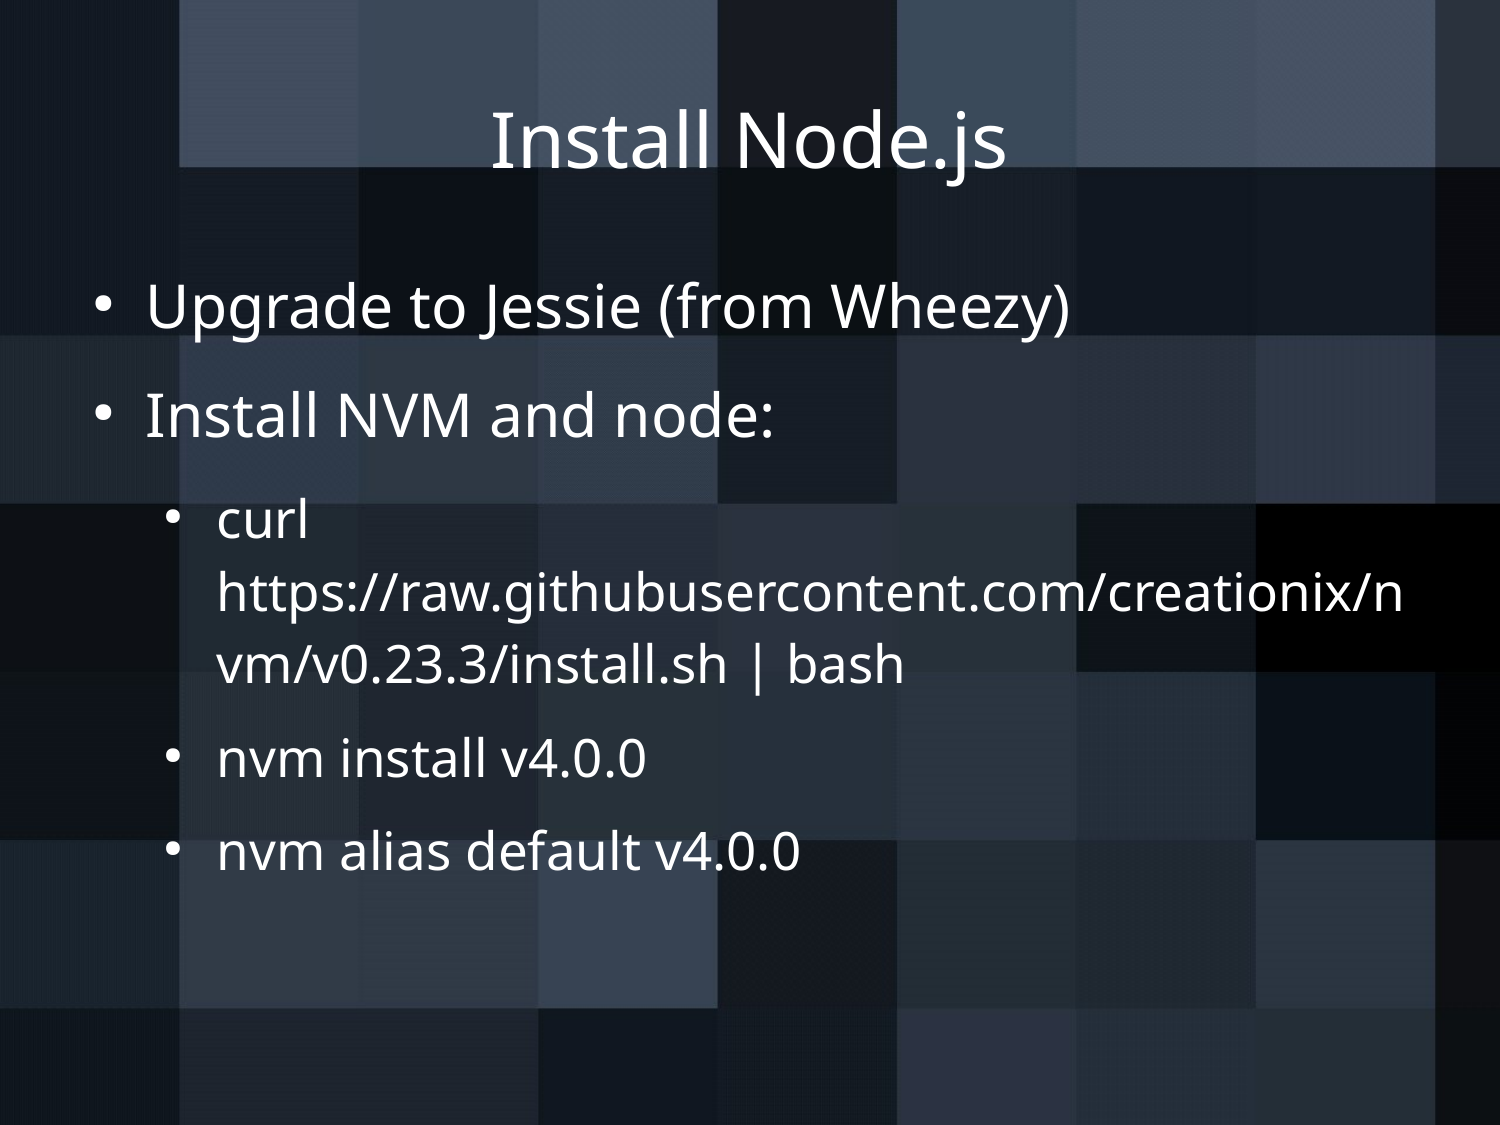

# Install Node.js
Upgrade to Jessie (from Wheezy)
Install NVM and node:
curl https://raw.githubusercontent.com/creationix/nvm/v0.23.3/install.sh | bash
nvm install v4.0.0
nvm alias default v4.0.0